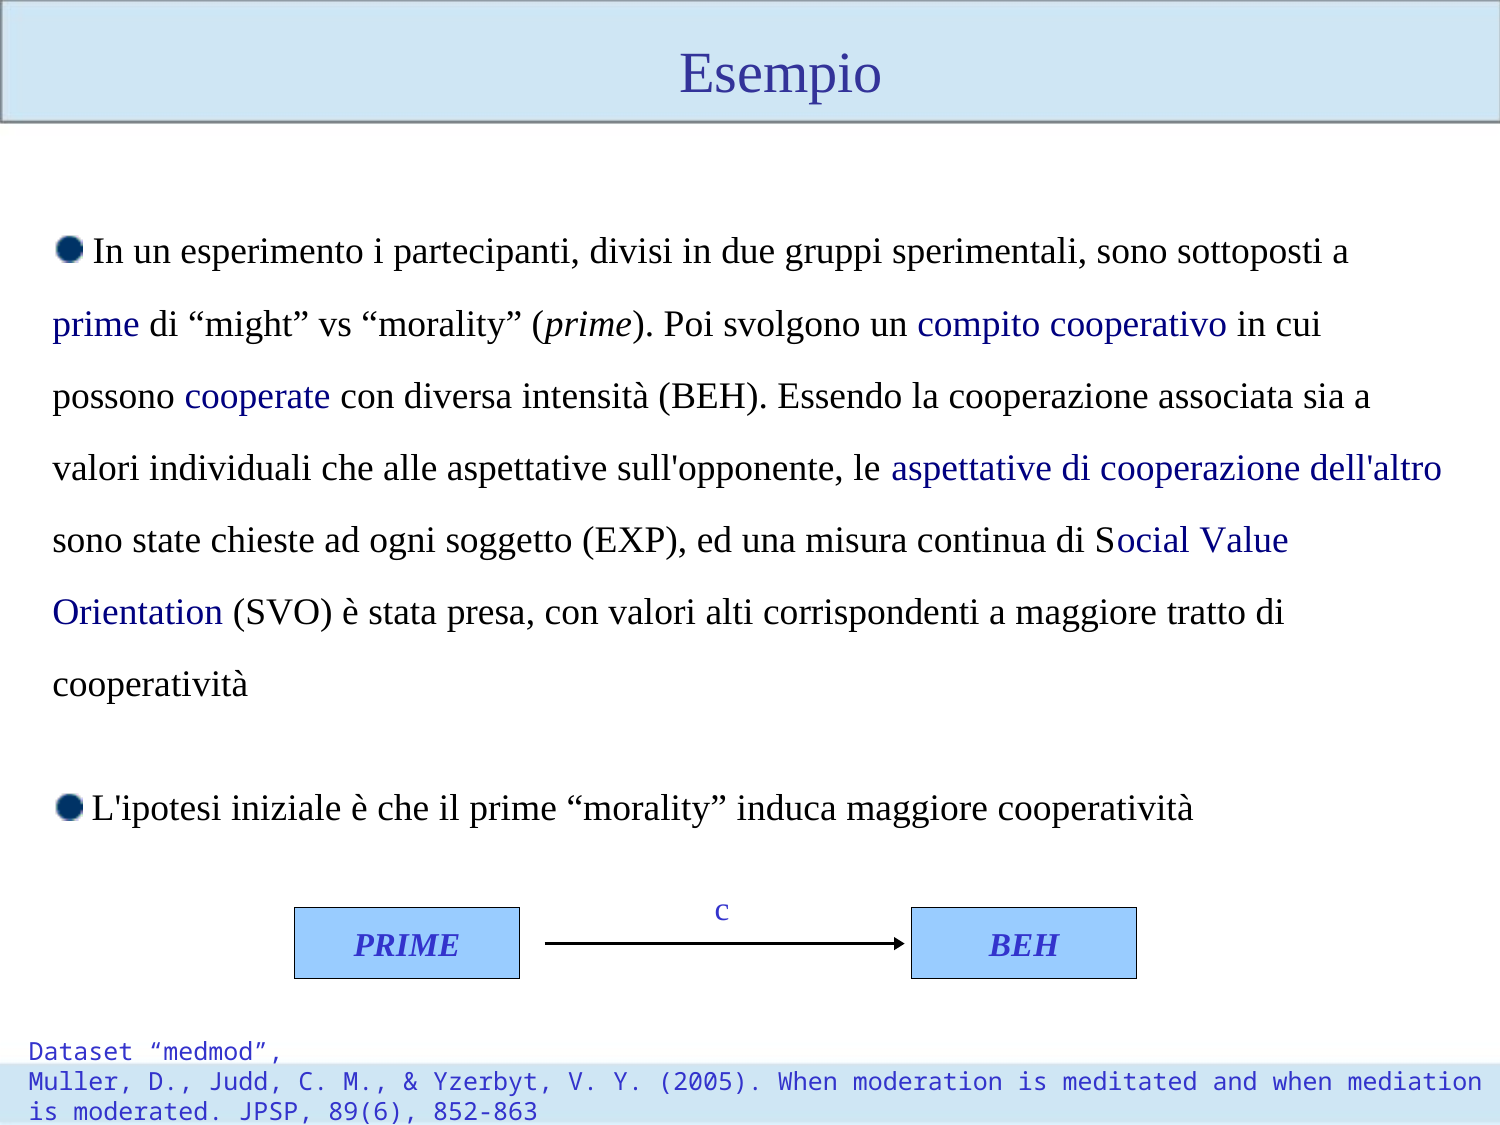

# Esempio
 In un esperimento i partecipanti, divisi in due gruppi sperimentali, sono sottoposti a prime di “might” vs “morality” (prime). Poi svolgono un compito cooperativo in cui possono cooperate con diversa intensità (BEH). Essendo la cooperazione associata sia a valori individuali che alle aspettative sull'opponente, le aspettative di cooperazione dell'altro sono state chieste ad ogni soggetto (EXP), ed una misura continua di Social Value Orientation (SVO) è stata presa, con valori alti corrispondenti a maggiore tratto di cooperatività
 L'ipotesi iniziale è che il prime “morality” induca maggiore cooperatività
c
PRIME
BEH
Dataset “medmod”,
Muller, D., Judd, C. M., & Yzerbyt, V. Y. (2005). When moderation is meditated and when mediation is moderated. JPSP, 89(6), 852-863